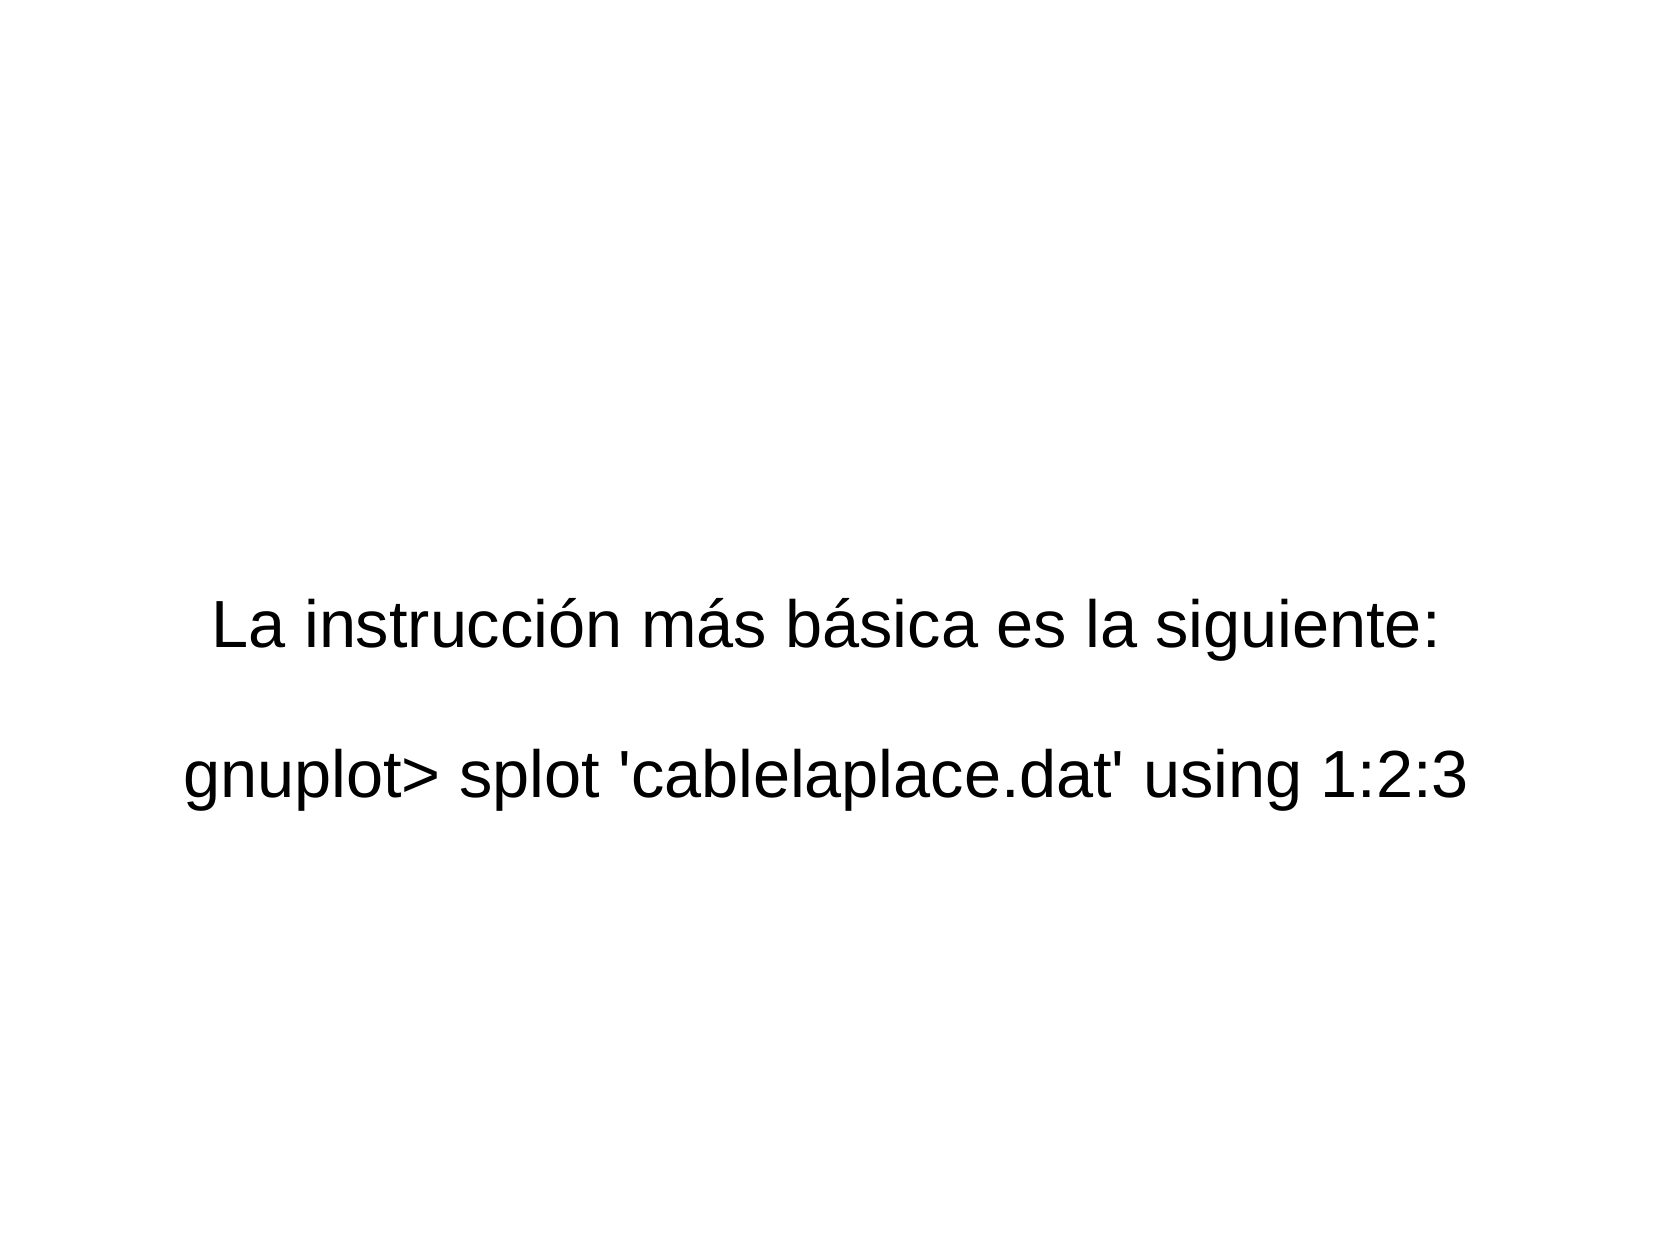

#
La instrucción más básica es la siguiente:
gnuplot> splot 'cablelaplace.dat' using 1:2:3